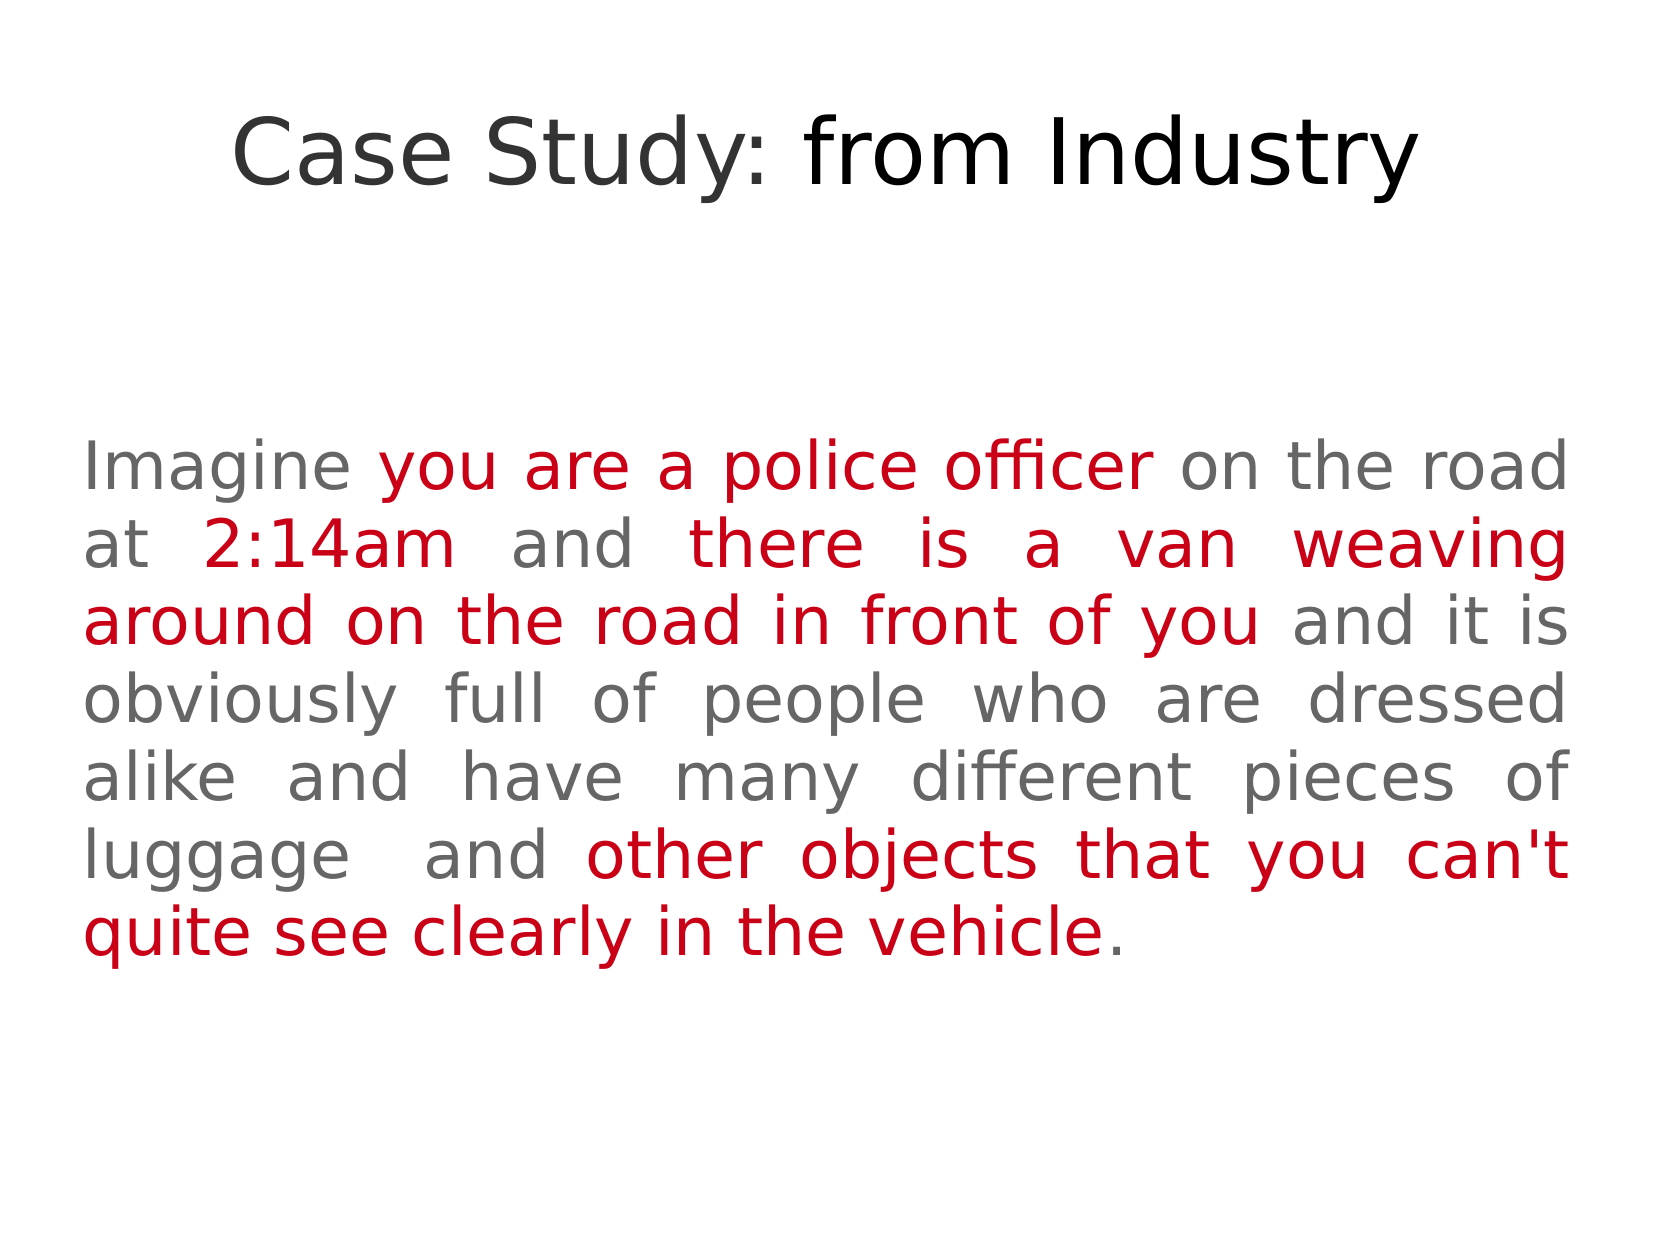

# Case Study: from Industry
Imagine you are a police officer on the road at 2:14am and there is a van weaving around on the road in front of you and it is obviously full of people who are dressed alike and have many different pieces of luggage and other objects that you can't quite see clearly in the vehicle.